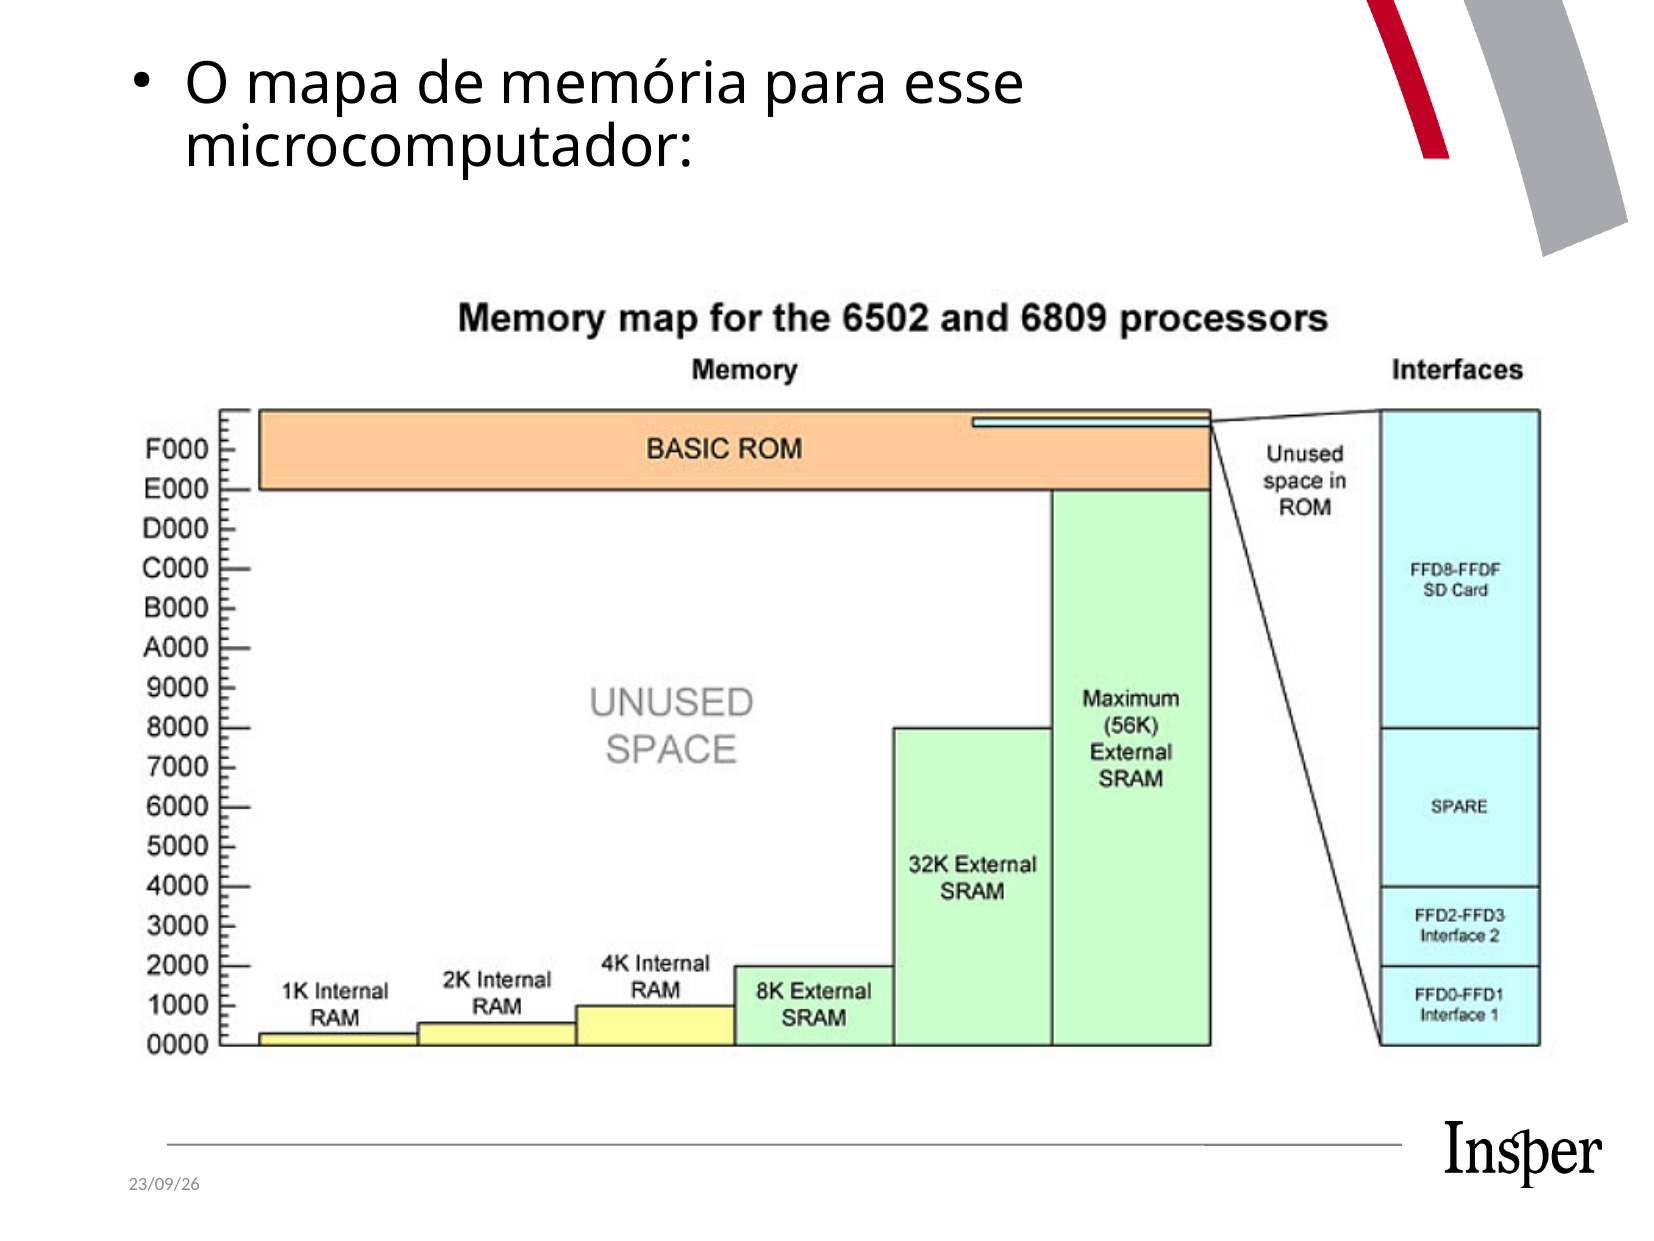

# O mapa de memória para esse microcomputador: